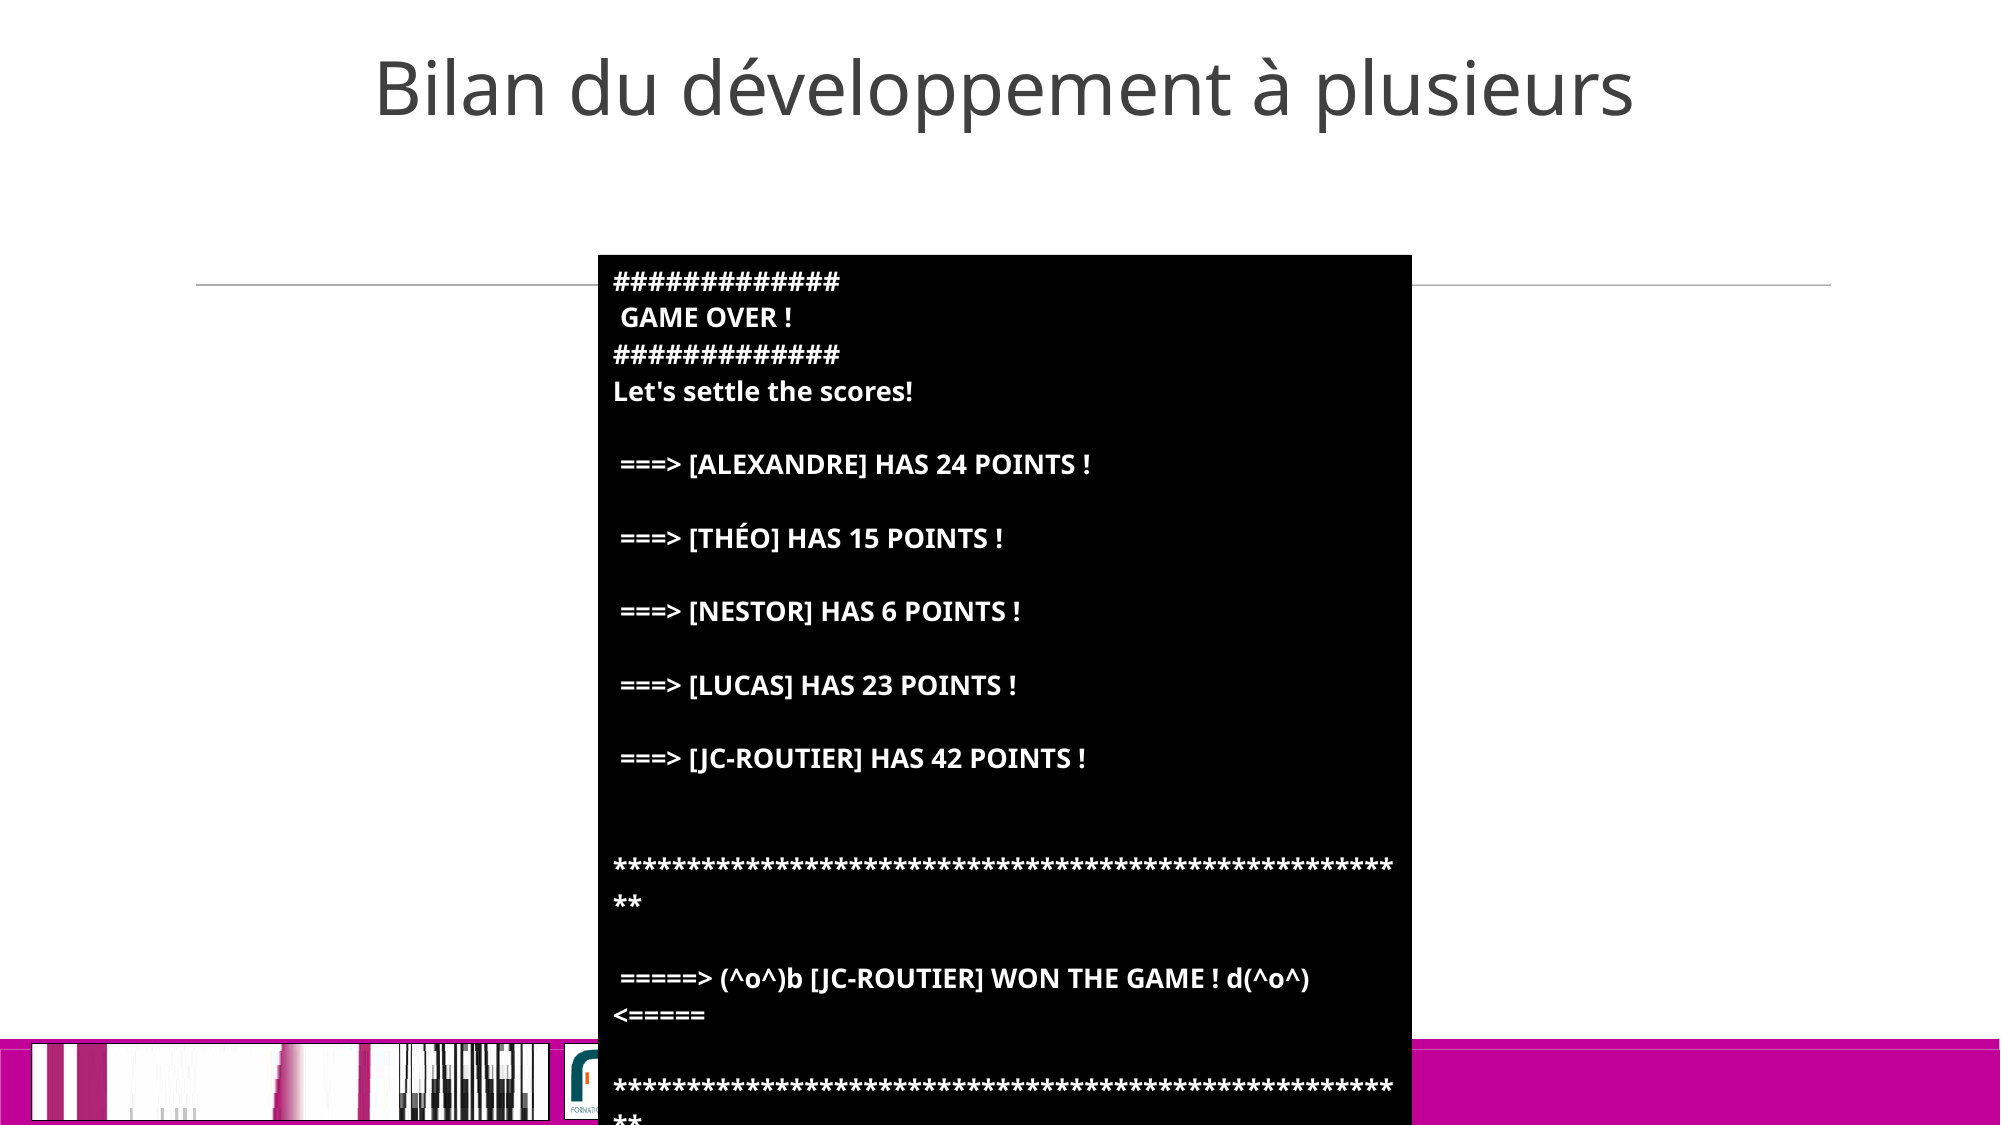

# Bilan du développement à plusieurs
#############
 GAME OVER !
#############
Let's settle the scores!
 ===> [ALEXANDRE] HAS 24 POINTS !
 ===> [THÉO] HAS 15 POINTS !
 ===> [NESTOR] HAS 6 POINTS !
 ===> [LUCAS] HAS 23 POINTS !
 ===> [JC-ROUTIER] HAS 42 POINTS !
*******************************************************
 =====> (^o^)b [JC-ROUTIER] WON THE GAME ! d(^o^) <=====
*******************************************************